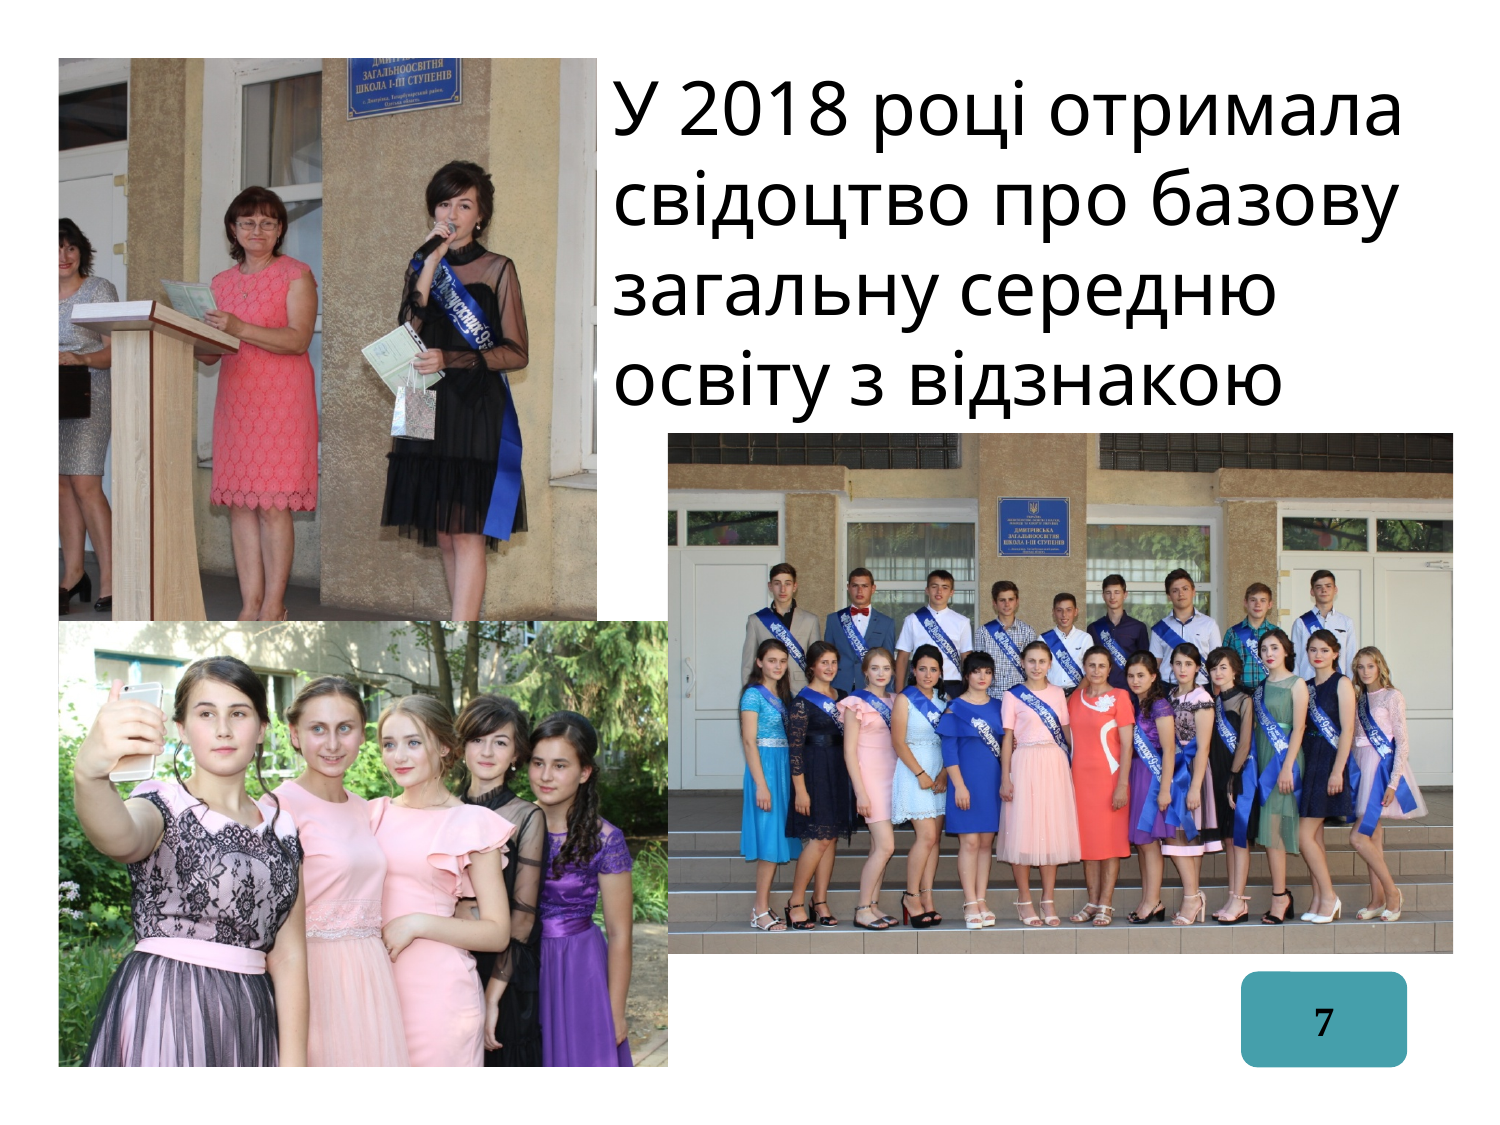

# У 2018 році отримала свідоцтво про базову загальну середню освіту з відзнакою
7